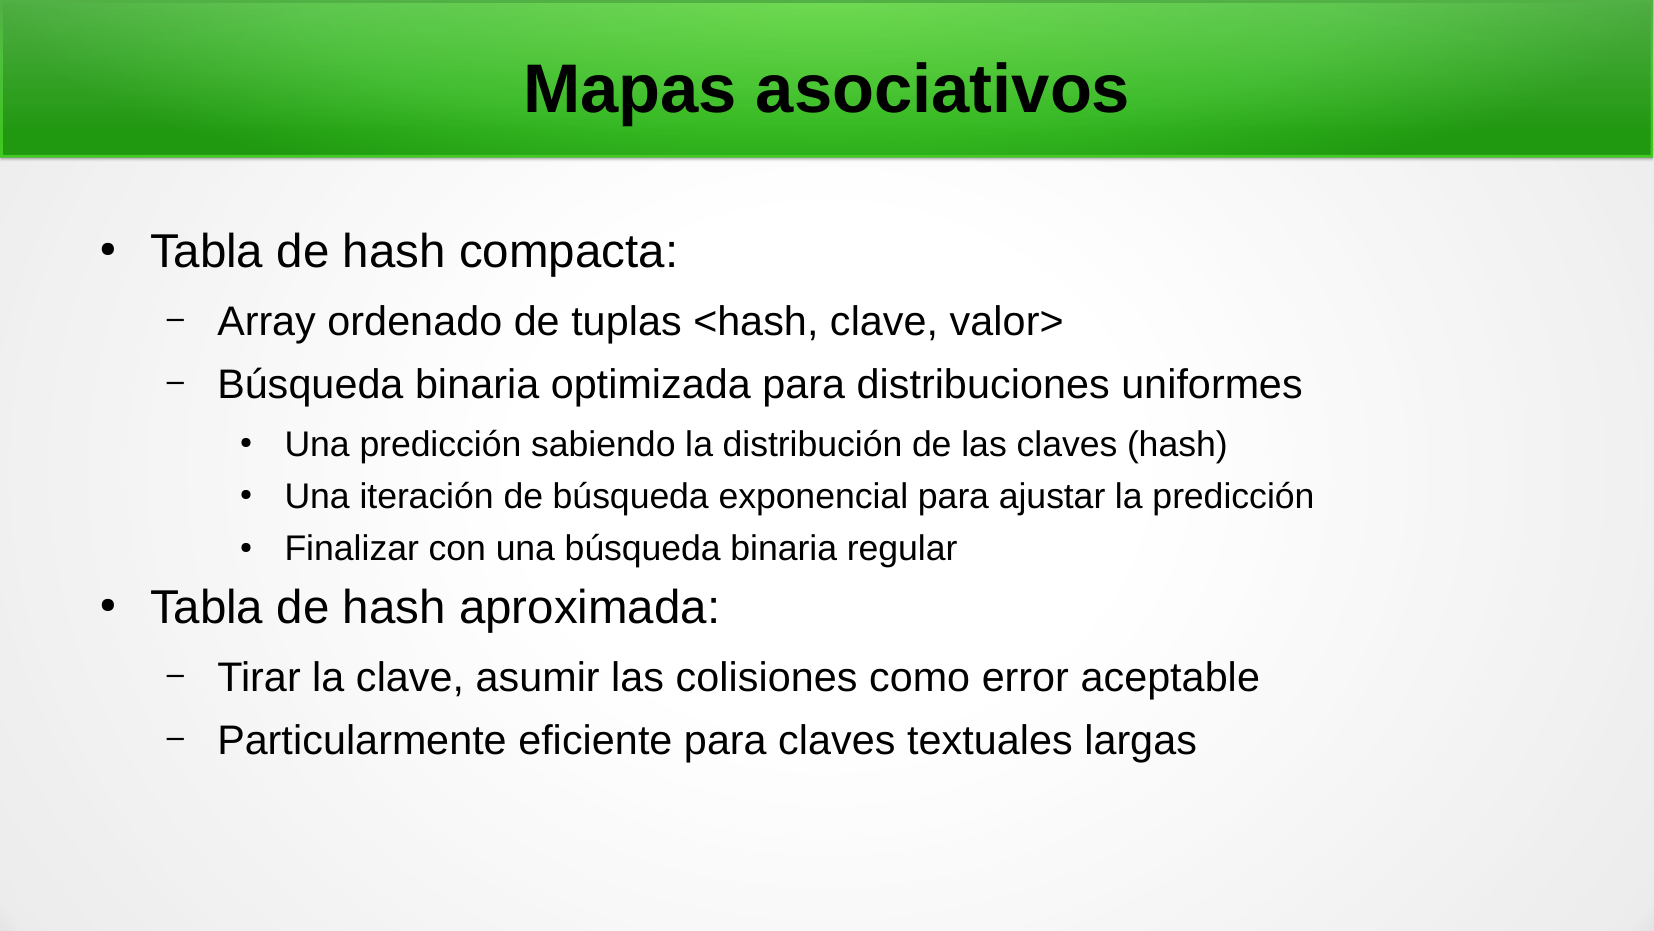

# Mapas asociativos
Tabla de hash compacta:
Array ordenado de tuplas <hash, clave, valor>
Búsqueda binaria optimizada para distribuciones uniformes
Una predicción sabiendo la distribución de las claves (hash)
Una iteración de búsqueda exponencial para ajustar la predicción
Finalizar con una búsqueda binaria regular
Tabla de hash aproximada:
Tirar la clave, asumir las colisiones como error aceptable
Particularmente eficiente para claves textuales largas